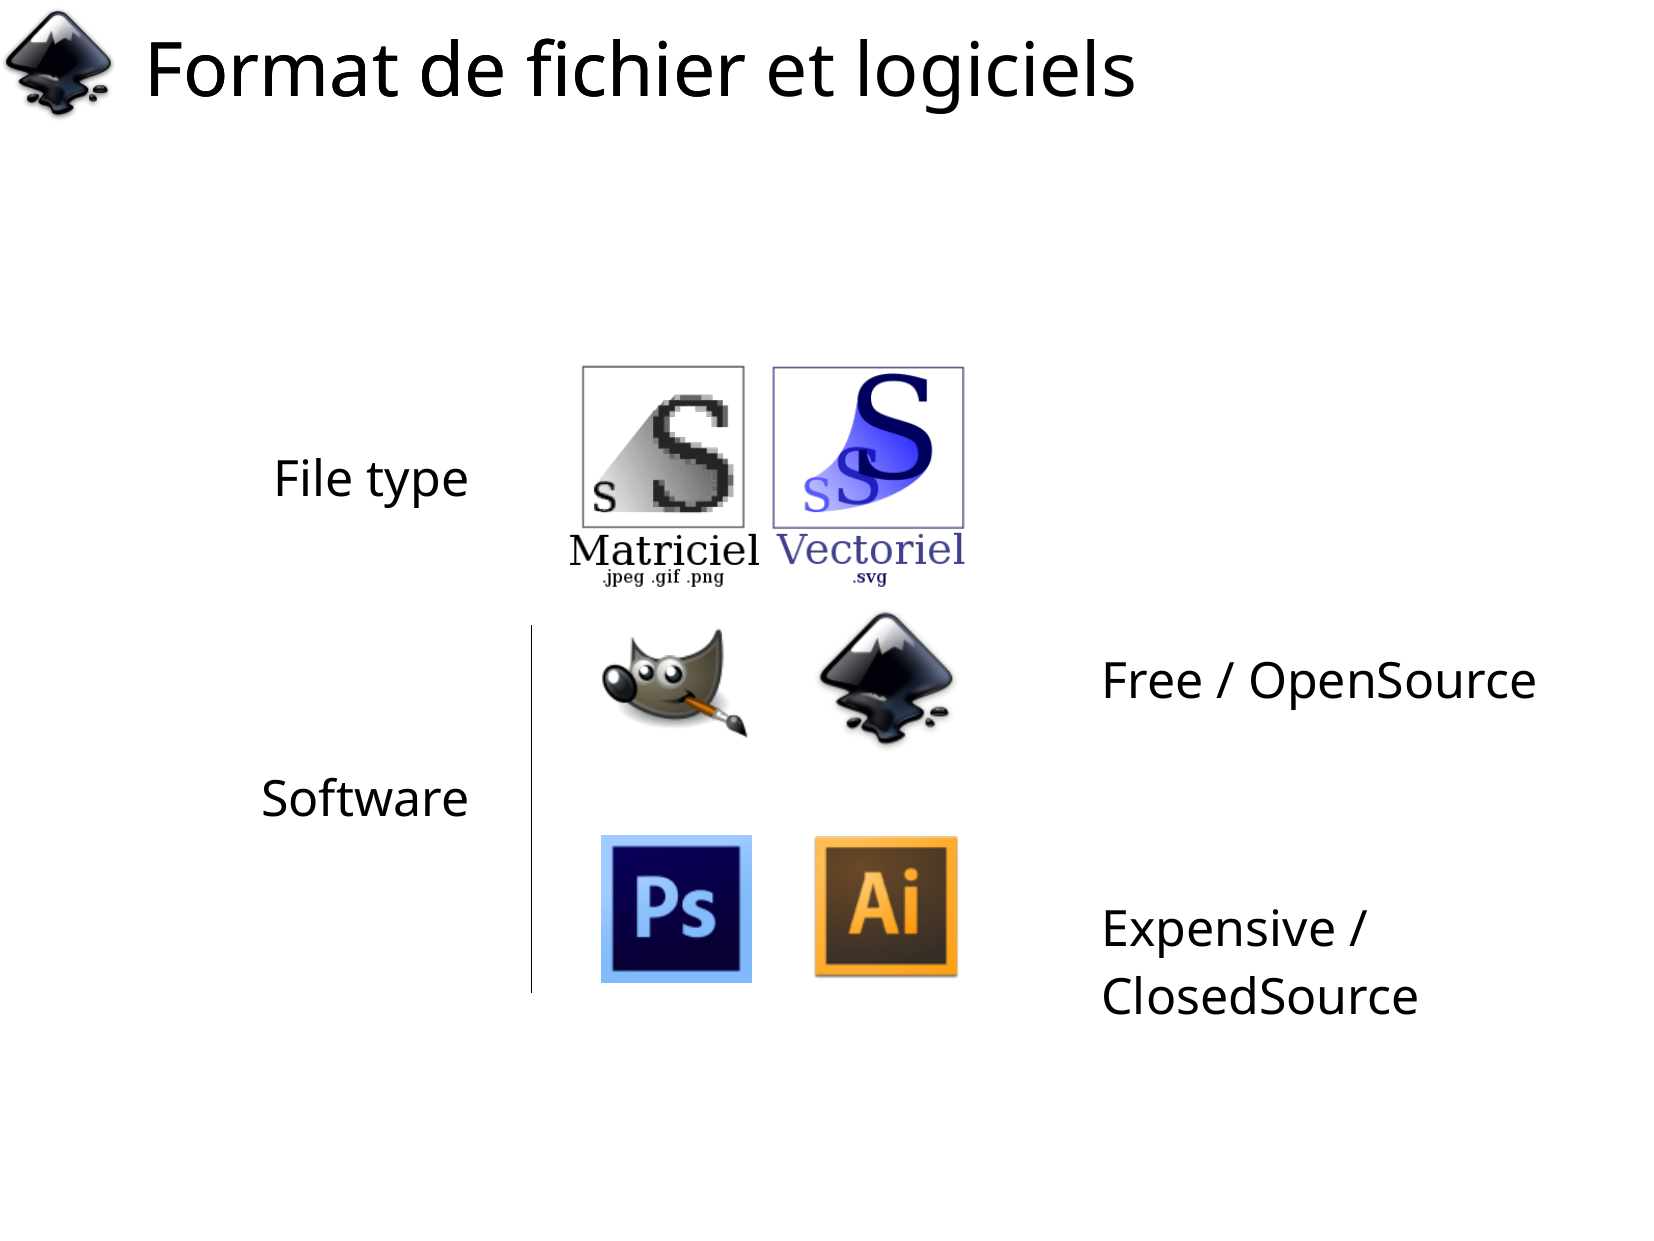

Format de fichier
Format de fichier et logiciels
File type
Free / OpenSource
Software
Expensive / ClosedSource